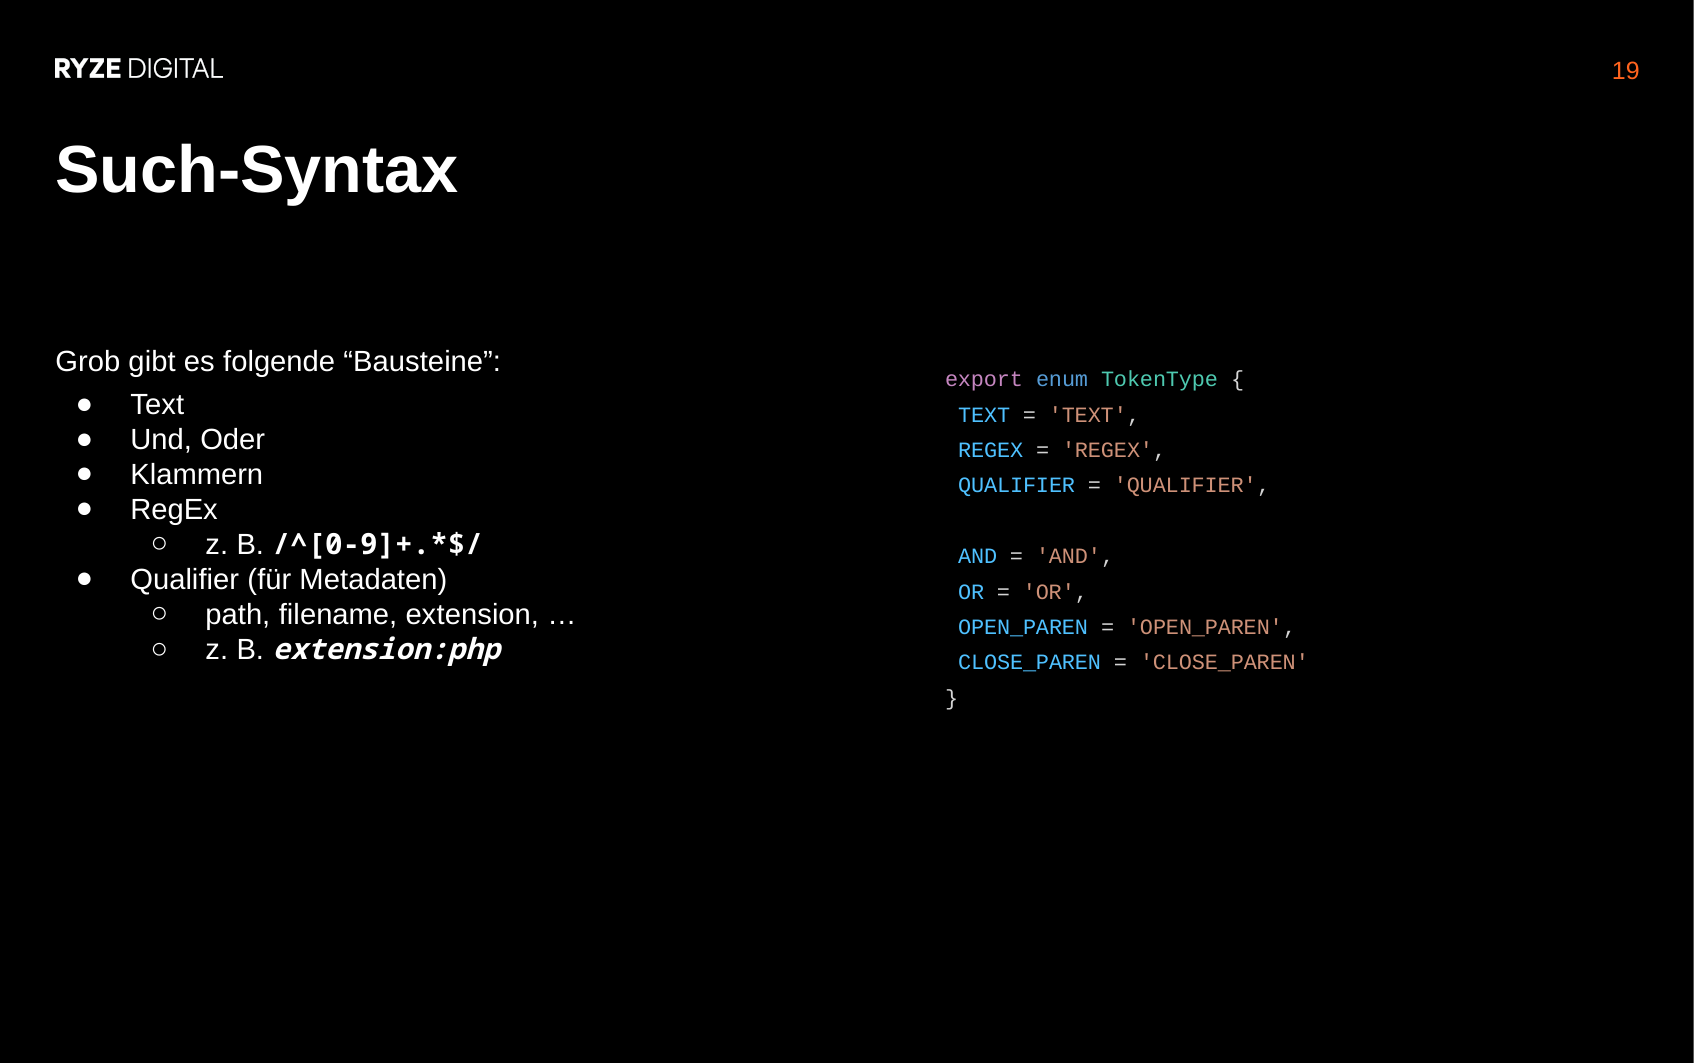

# Such-Syntax
export enum TokenType {
 TEXT = 'TEXT',
 REGEX = 'REGEX',
 QUALIFIER = 'QUALIFIER',
 AND = 'AND',
 OR = 'OR',
 OPEN_PAREN = 'OPEN_PAREN',
 CLOSE_PAREN = 'CLOSE_PAREN'
}
Grob gibt es folgende “Bausteine”:
Text
Und, Oder
Klammern
RegEx
z. B. /^[0-9]+.*$/
Qualifier (für Metadaten)
path, filename, extension, …
z. B. extension:php